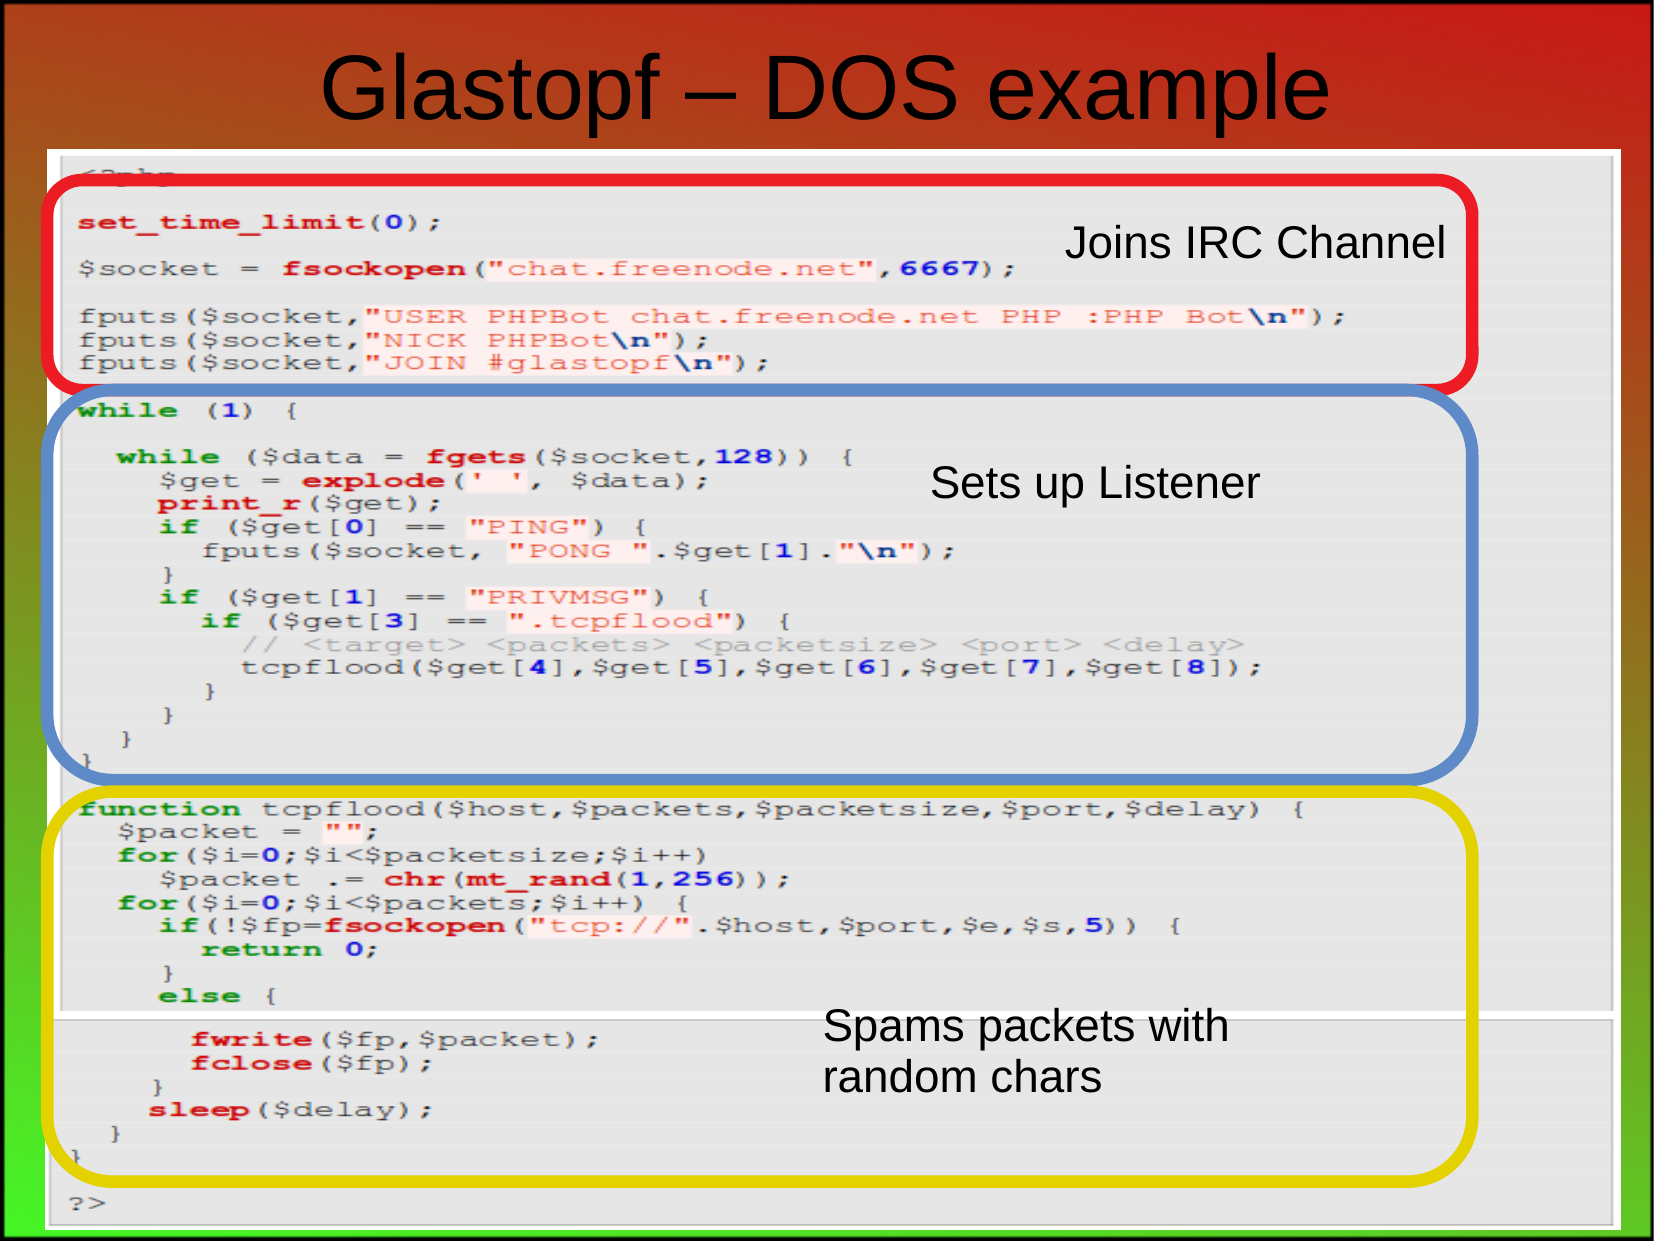

# Glastopf – DOS example
Joins IRC Channel
Sets up Listener
Spams packets with random chars